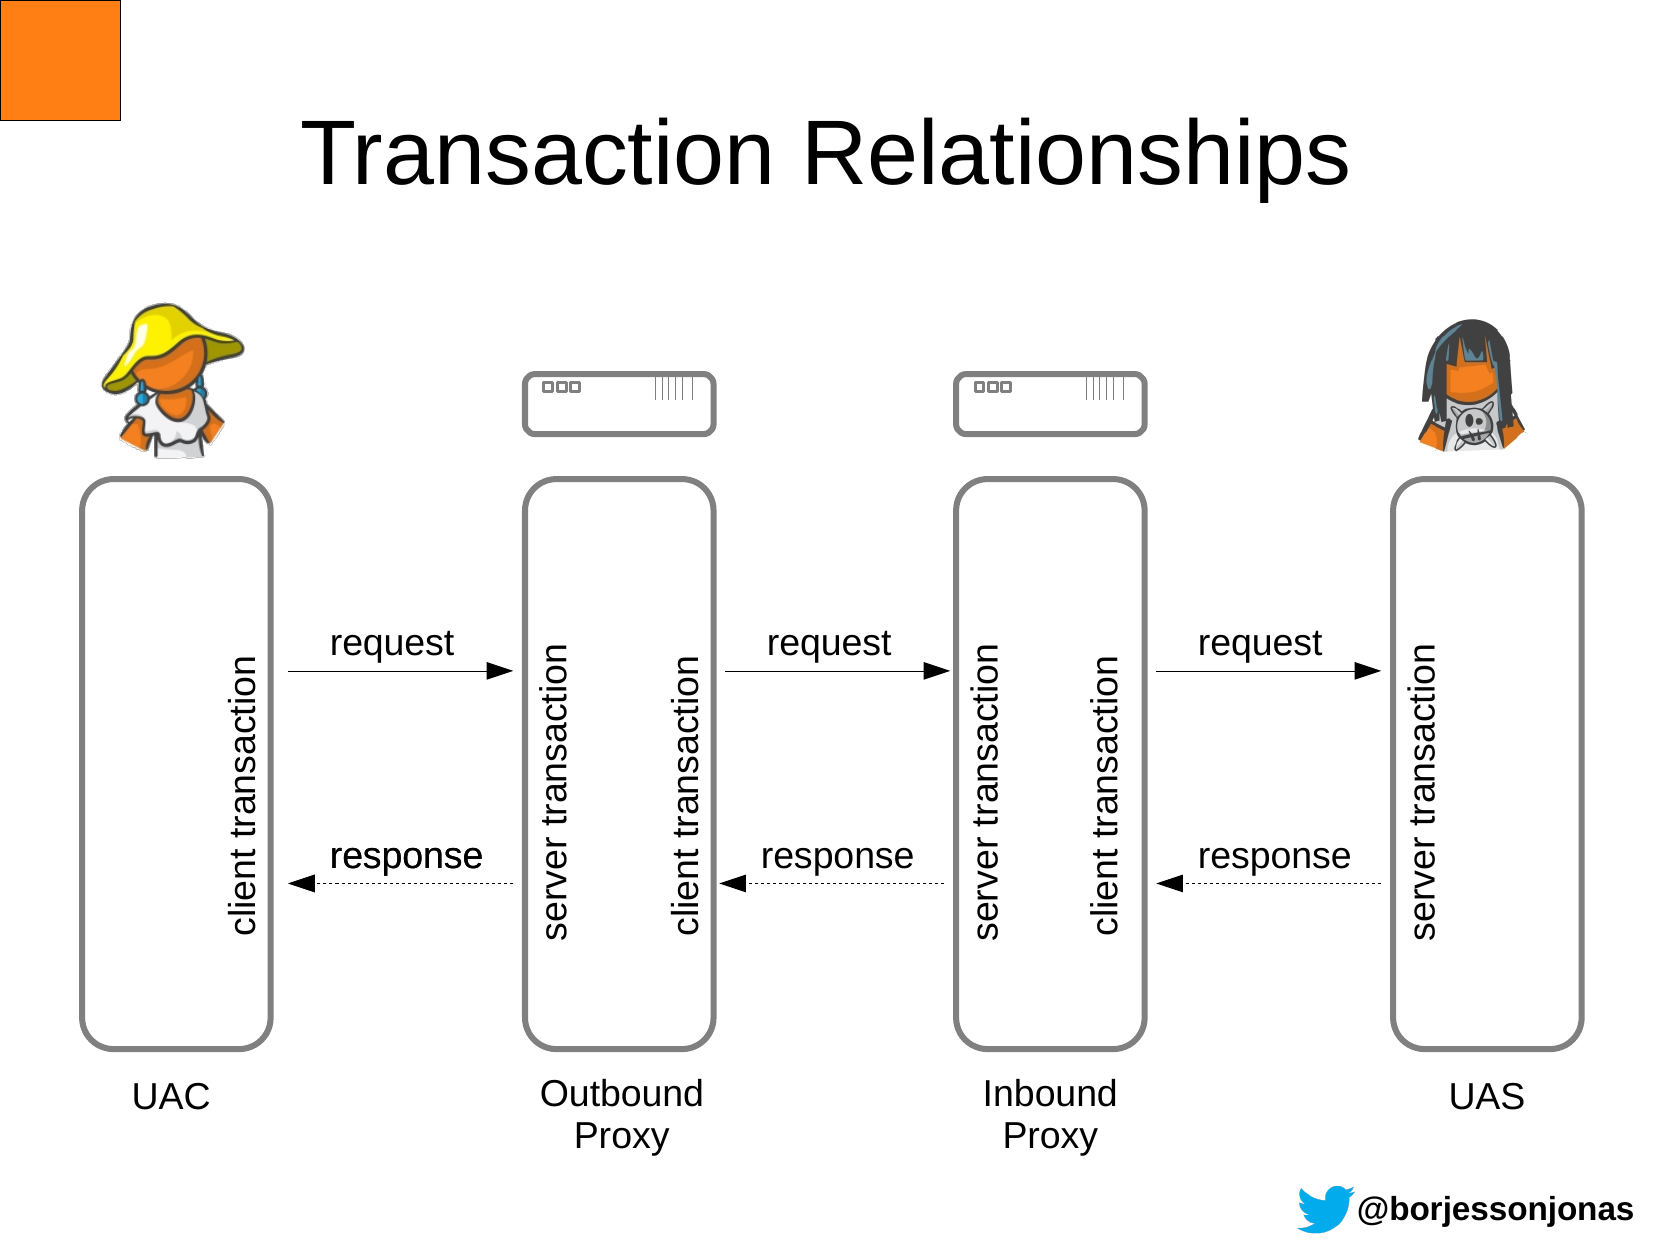

# Transaction Relationships
server transaction
request
request
request
server transaction
server transaction
client transaction
client transaction
client transaction
response
response
response
response
Outbound
Proxy
Inbound
Proxy
UAC
UAS